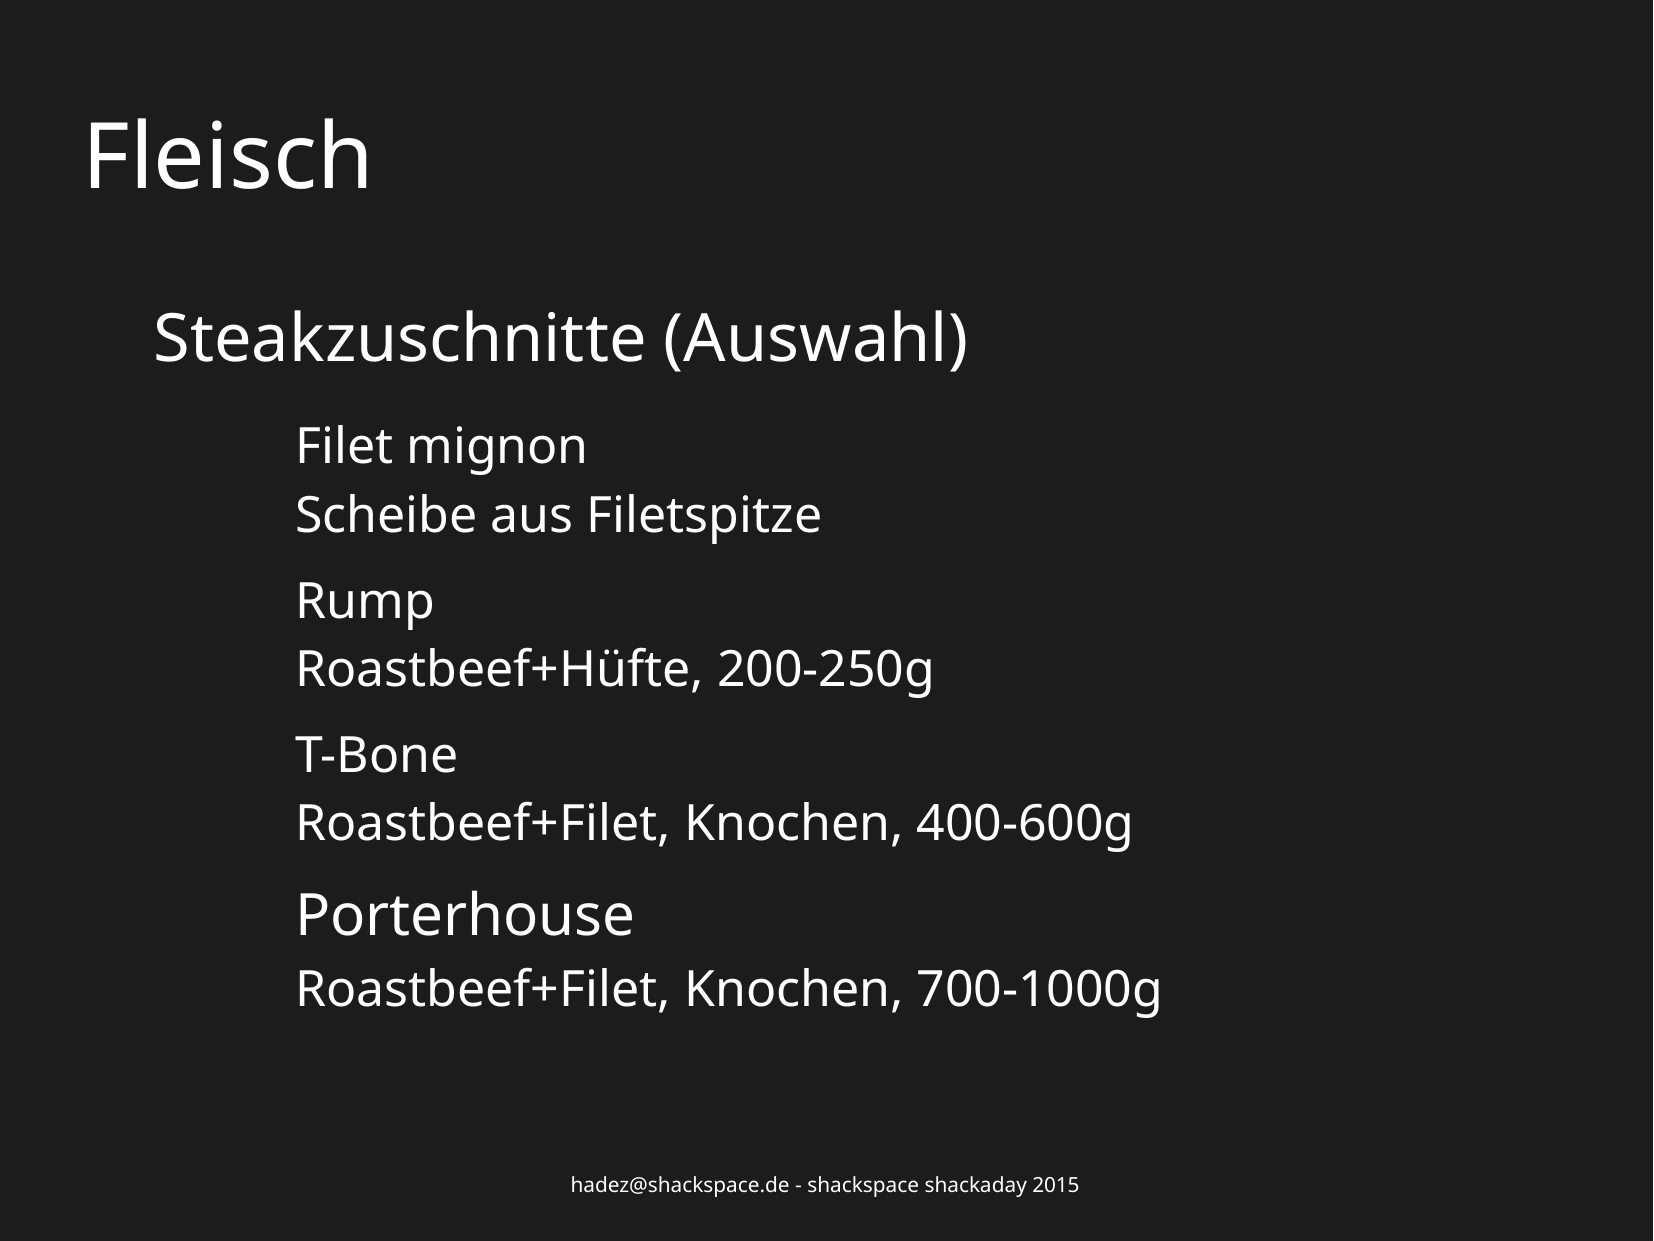

# Fleisch
Steakzuschnitte (Auswahl)
Filet mignon
Scheibe aus Filetspitze
Rump
Roastbeef+Hüfte, 200-250g
T-Bone
Roastbeef+Filet, Knochen, 400-600g
Porterhouse
Roastbeef+Filet, Knochen, 700-1000g